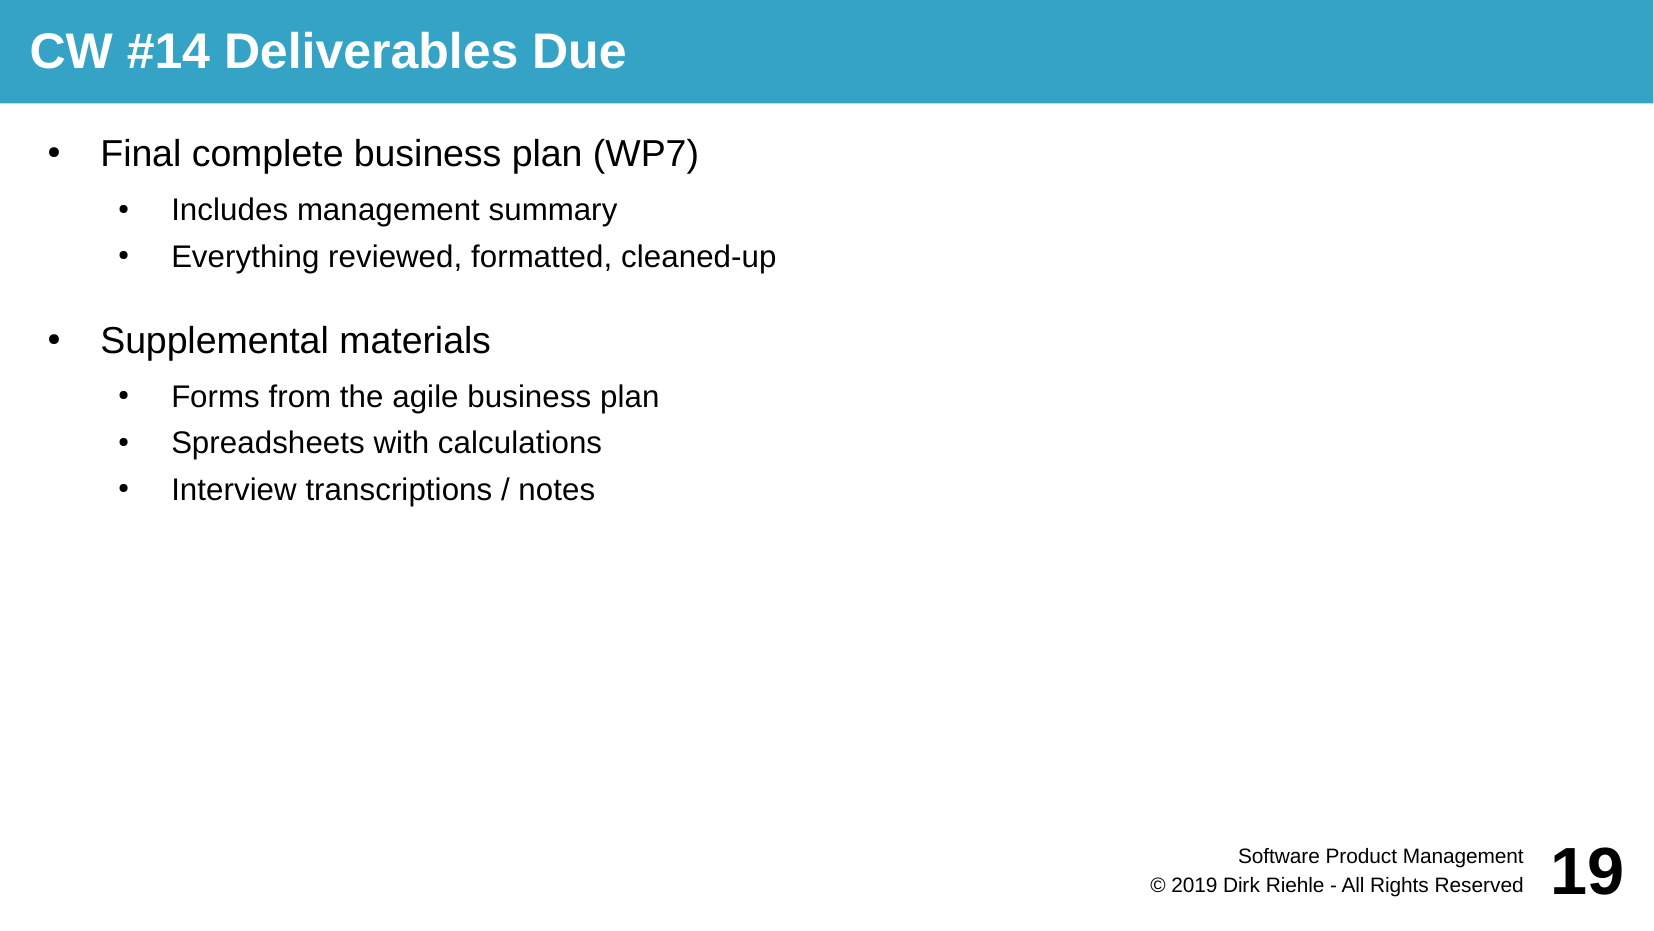

# CW #14 Deliverables Due
Final complete business plan (WP7)
Includes management summary
Everything reviewed, formatted, cleaned-up
Supplemental materials
Forms from the agile business plan
Spreadsheets with calculations
Interview transcriptions / notes
Software Product Management
19
© 2019 Dirk Riehle - All Rights Reserved